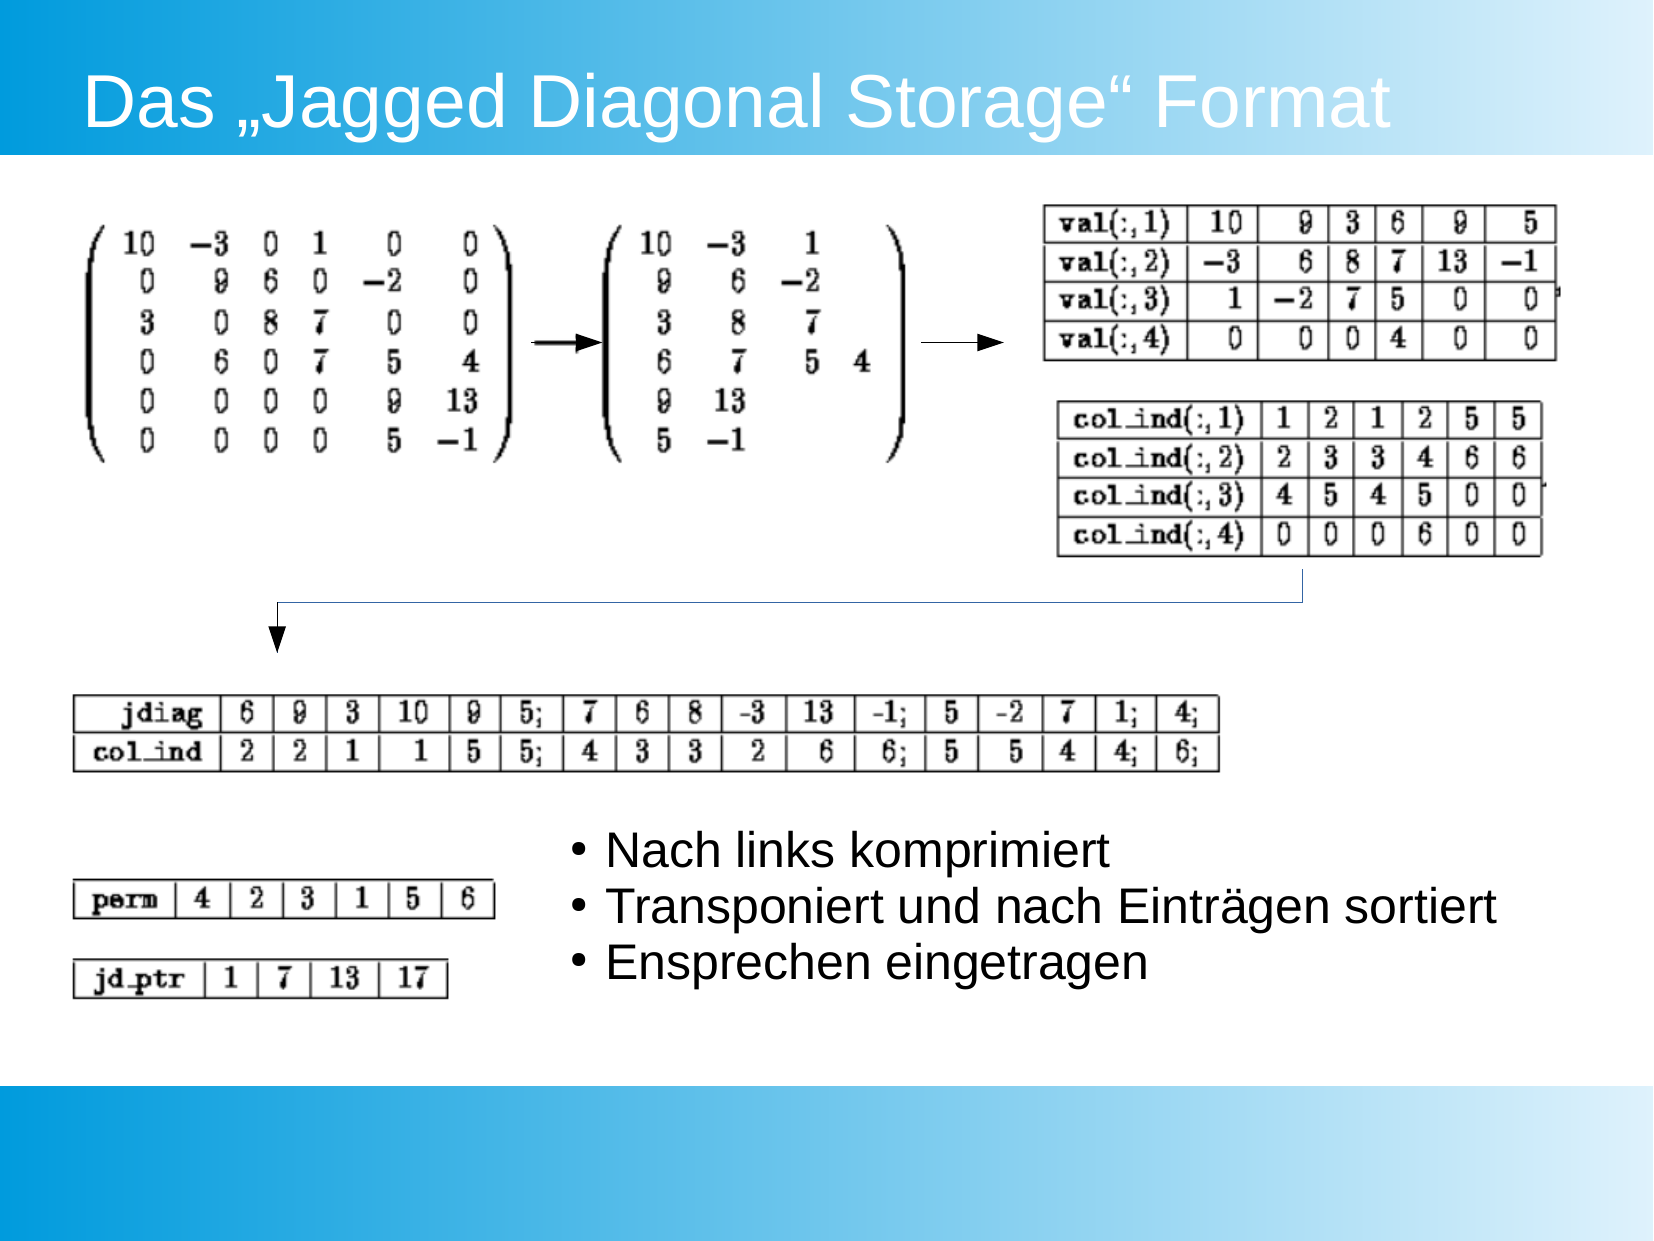

# Das „Jagged Diagonal Storage“ Format
Nach links komprimiert
Transponiert und nach Einträgen sortiert
Ensprechen eingetragen